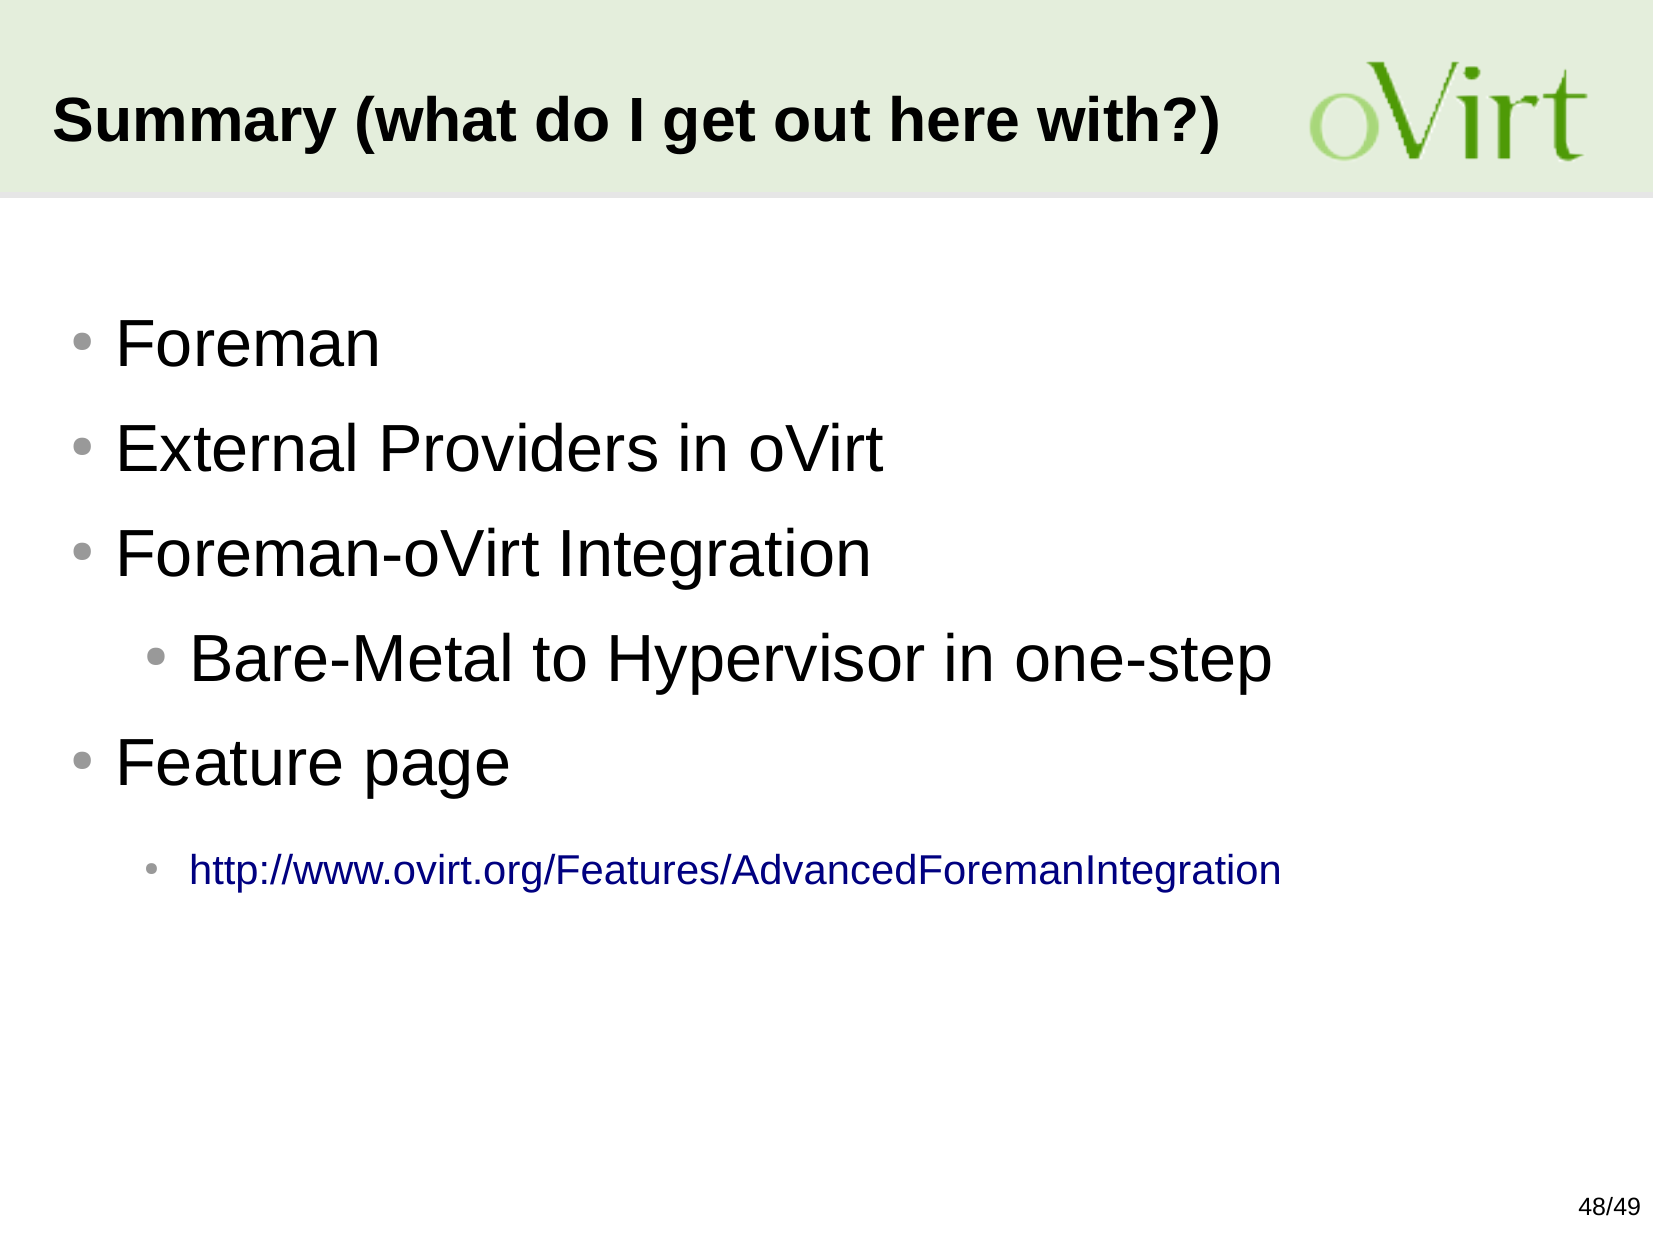

# Summary (what do I get out here with?)
Foreman
External Providers in oVirt
Foreman-oVirt Integration
Bare-Metal to Hypervisor in one-step
Feature page
http://www.ovirt.org/Features/AdvancedForemanIntegration